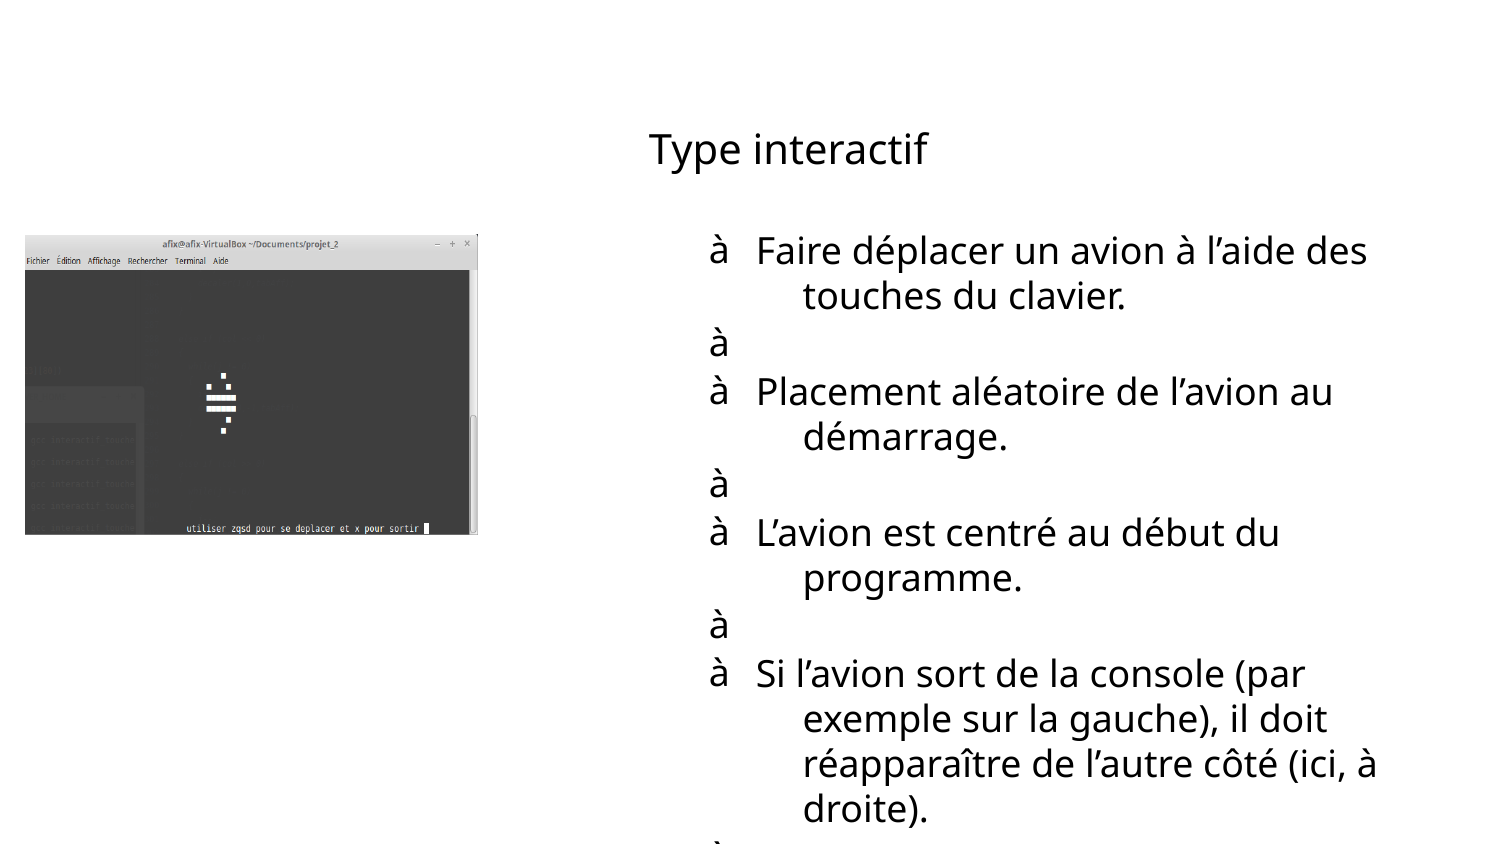

III. Les 3 types de ScreenSaver demandés
Type interactif
Faire déplacer un avion à l’aide des touches du clavier.
Placement aléatoire de l’avion au démarrage.
L’avion est centré au début du programme.
Si l’avion sort de la console (par exemple sur la gauche), il doit réapparaître de l’autre côté (ici, à droite).